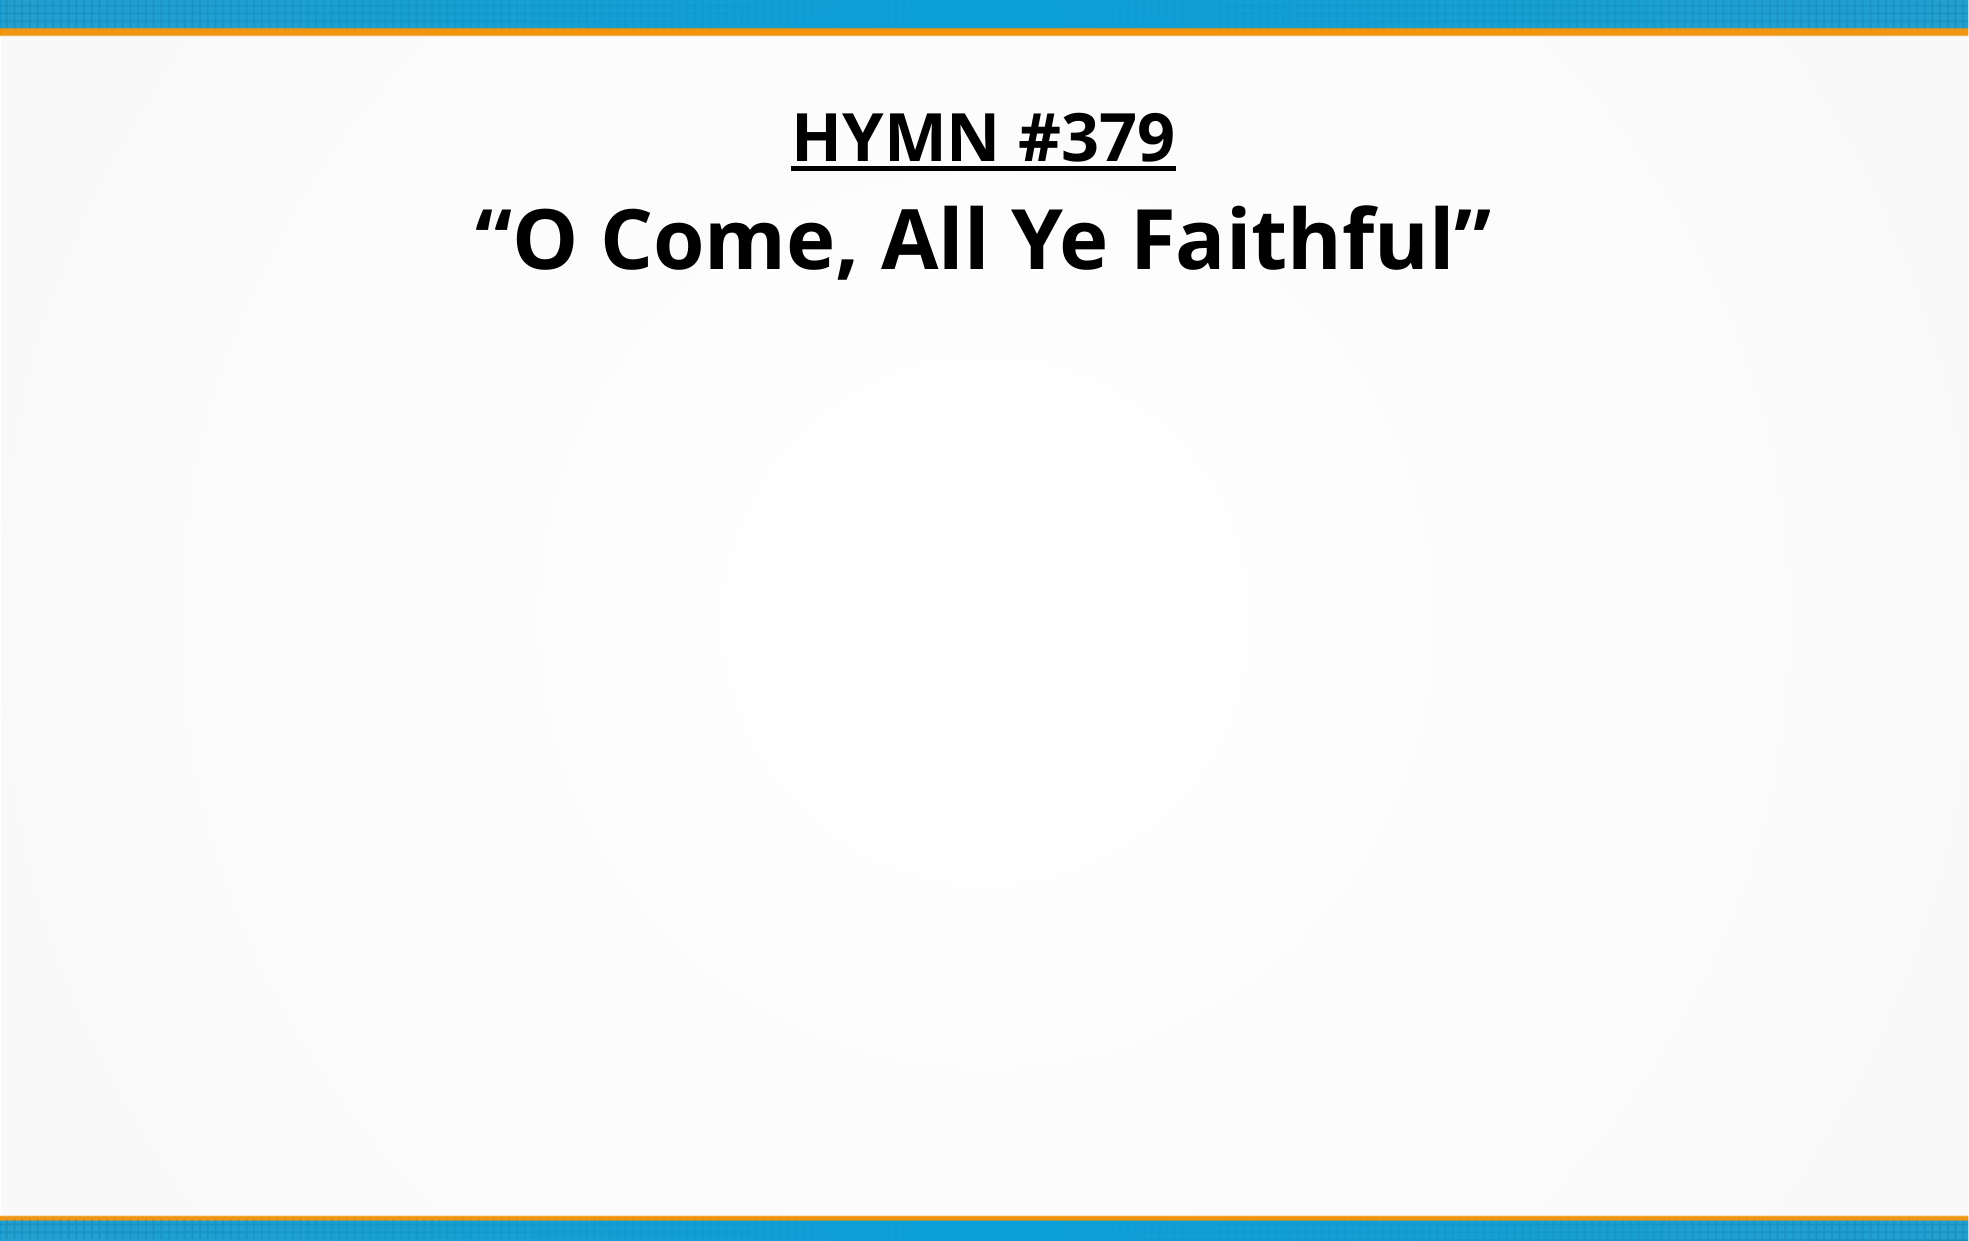

# HYMN #379
“O Come, All Ye Faithful”